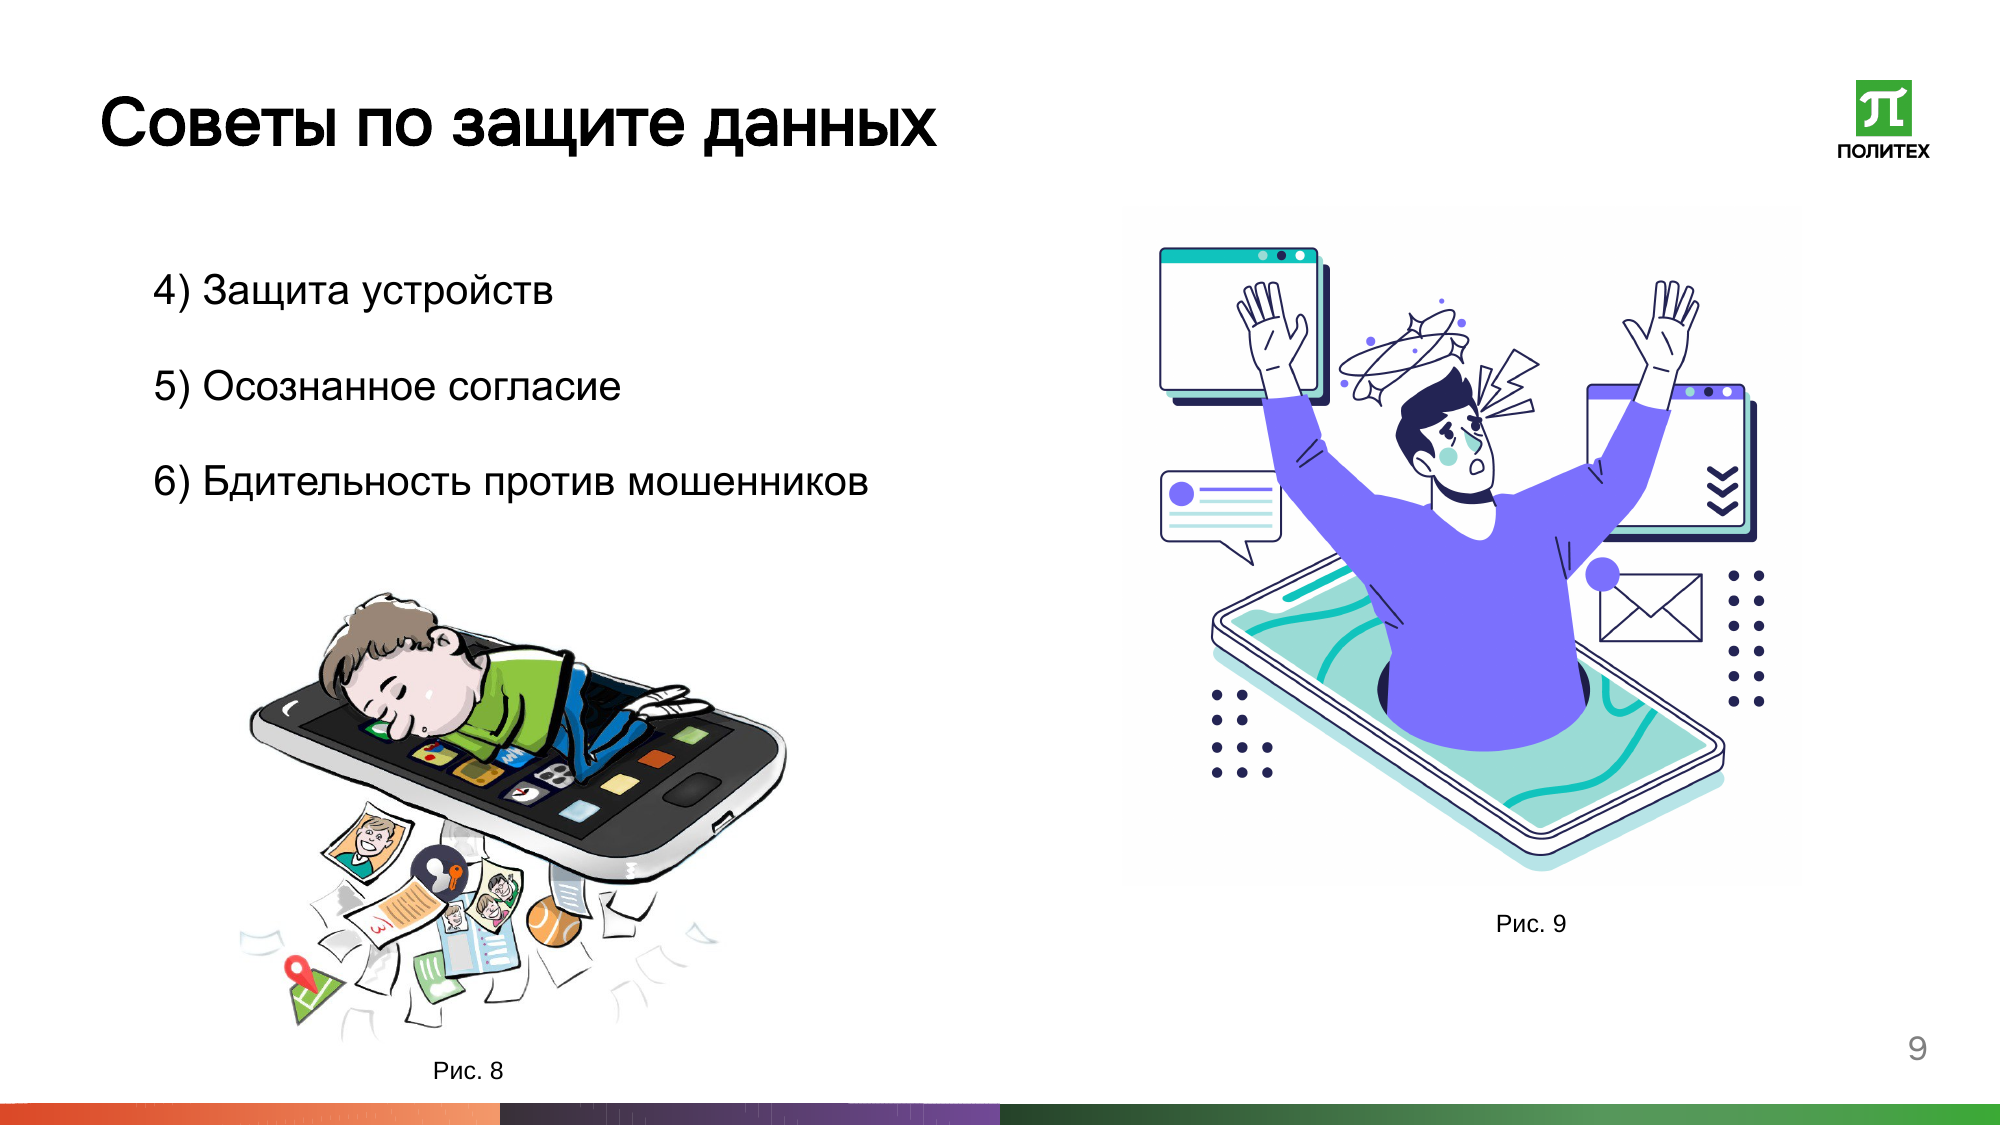

# Советы по защите данных
4) Защита устройств
5) Осознанное согласие
6) Бдительность против мошенников
Рис. 9
Рис. 8